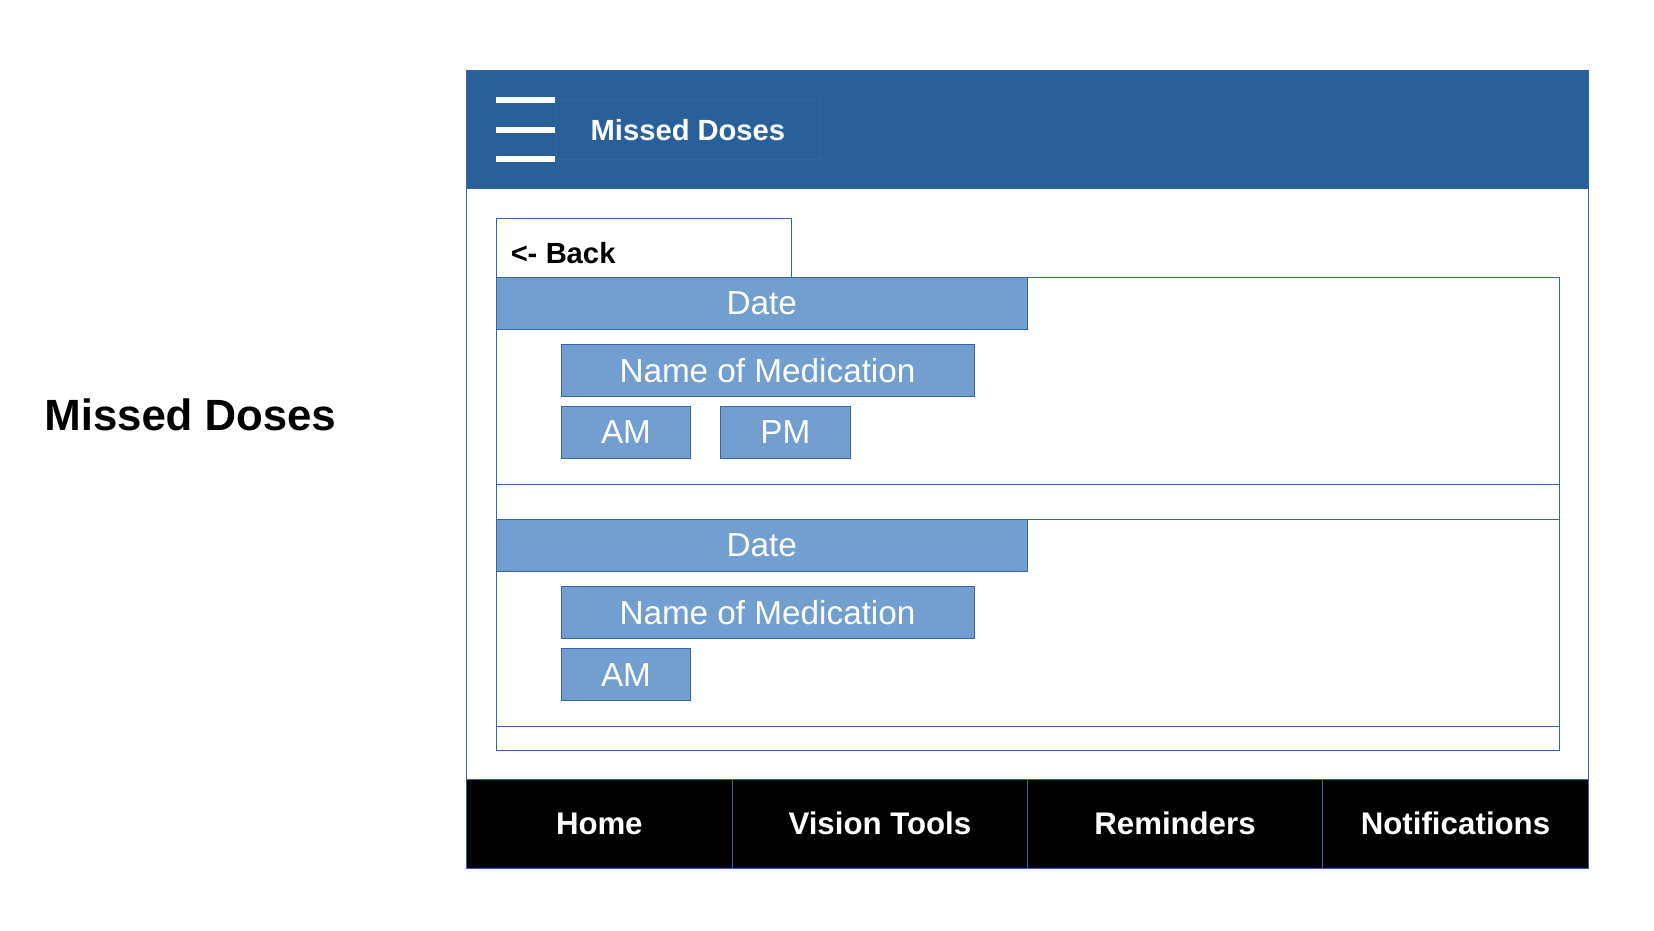

Missed Doses
<- Back
Date
Name of Medication
Missed Doses
AM
PM
Date
Name of Medication
AM
Home
Vision Tools
Reminders
Notifications